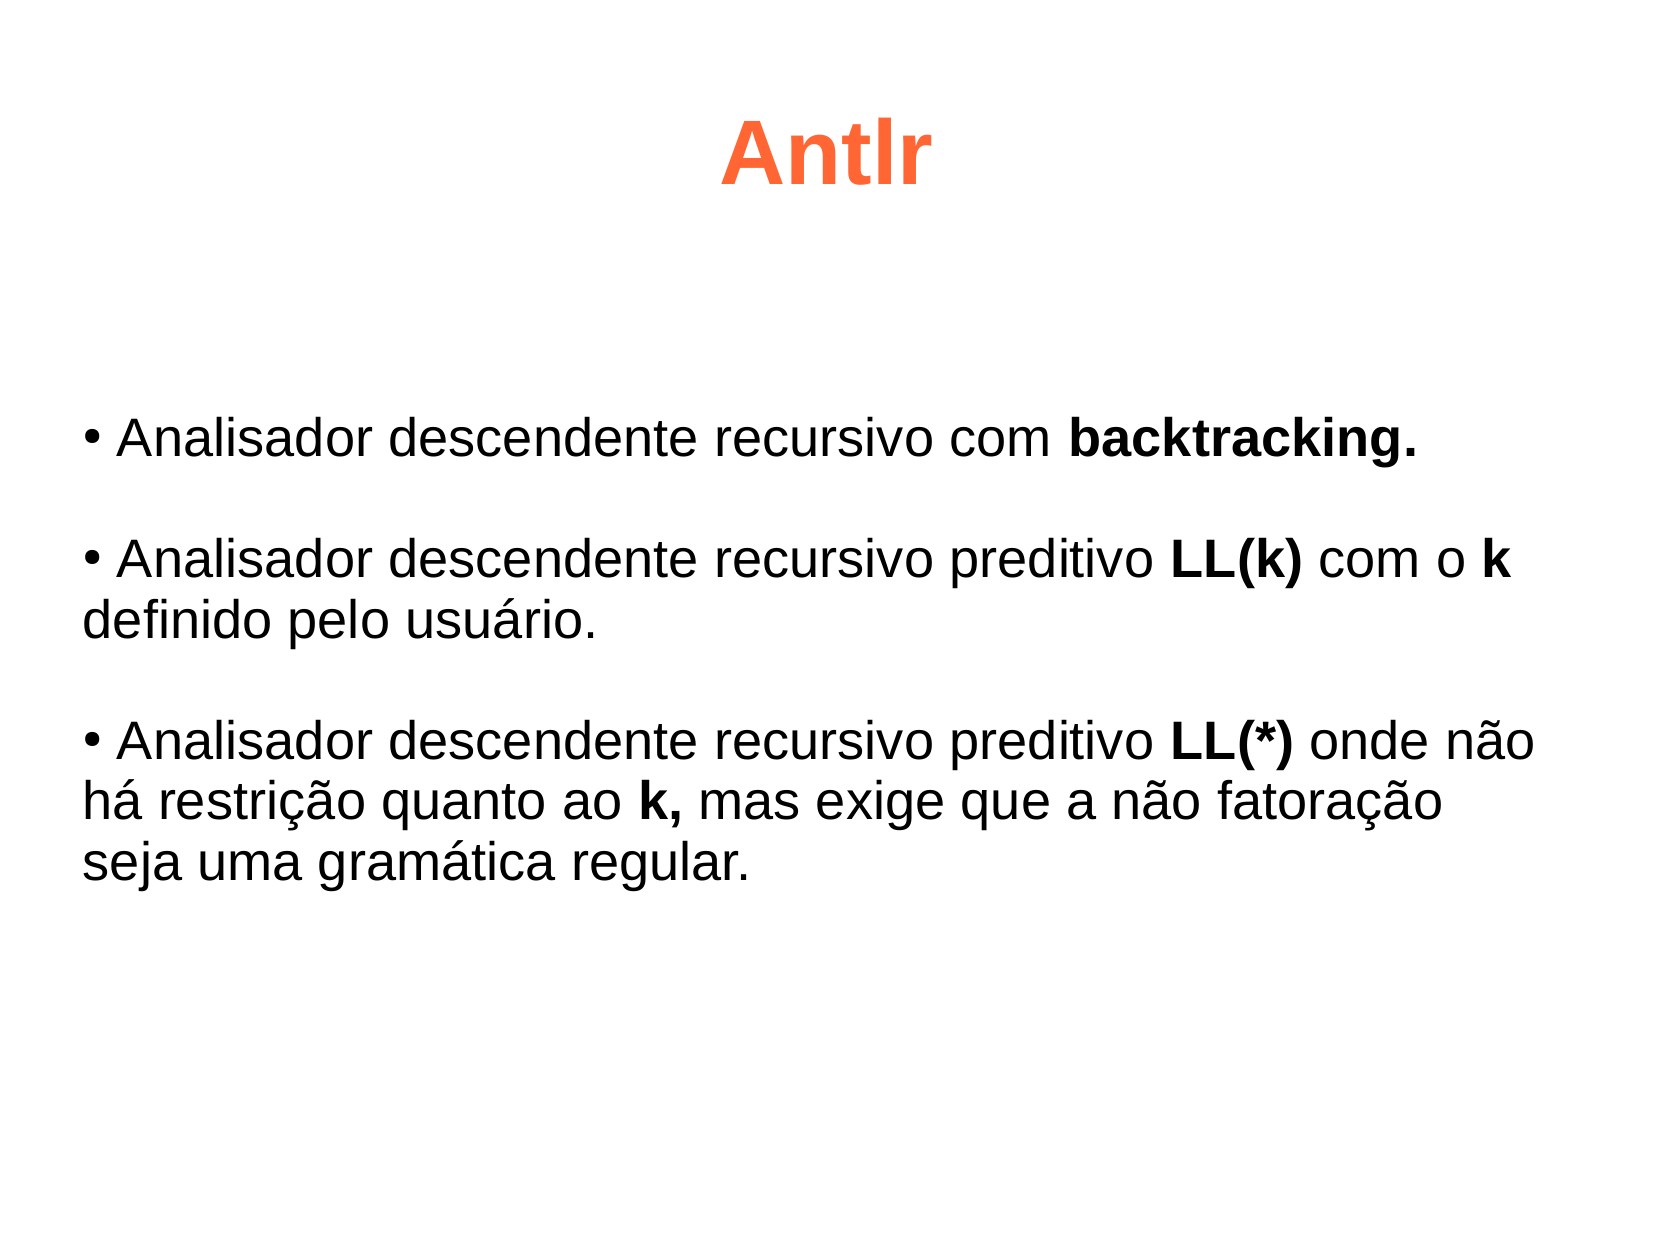

# Antlr
 Analisador descendente recursivo com backtracking.
 Analisador descendente recursivo preditivo LL(k) com o k definido pelo usuário.
 Analisador descendente recursivo preditivo LL(*) onde não há restrição quanto ao k, mas exige que a não fatoração seja uma gramática regular.